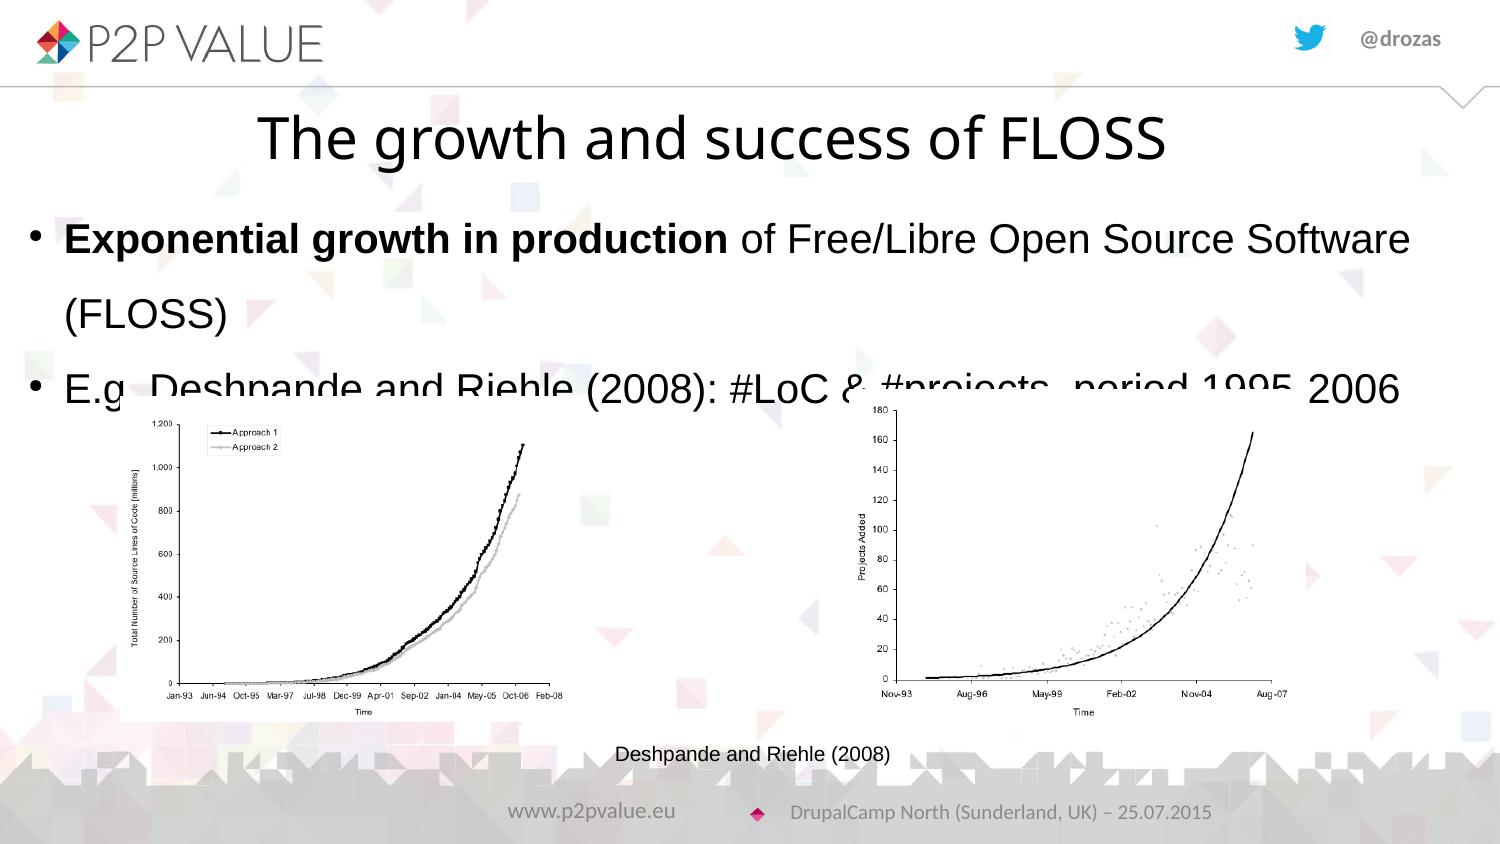

@drozas
# The growth and success of FLOSS
Exponential growth in production of Free/Libre Open Source Software (FLOSS)
E.g. Deshpande and Riehle (2008): #LoC & #projects, period 1995-2006
Deshpande and Riehle (2008)
DrupalCamp North (Sunderland, UK) – 25.07.2015
www.p2pvalue.eu